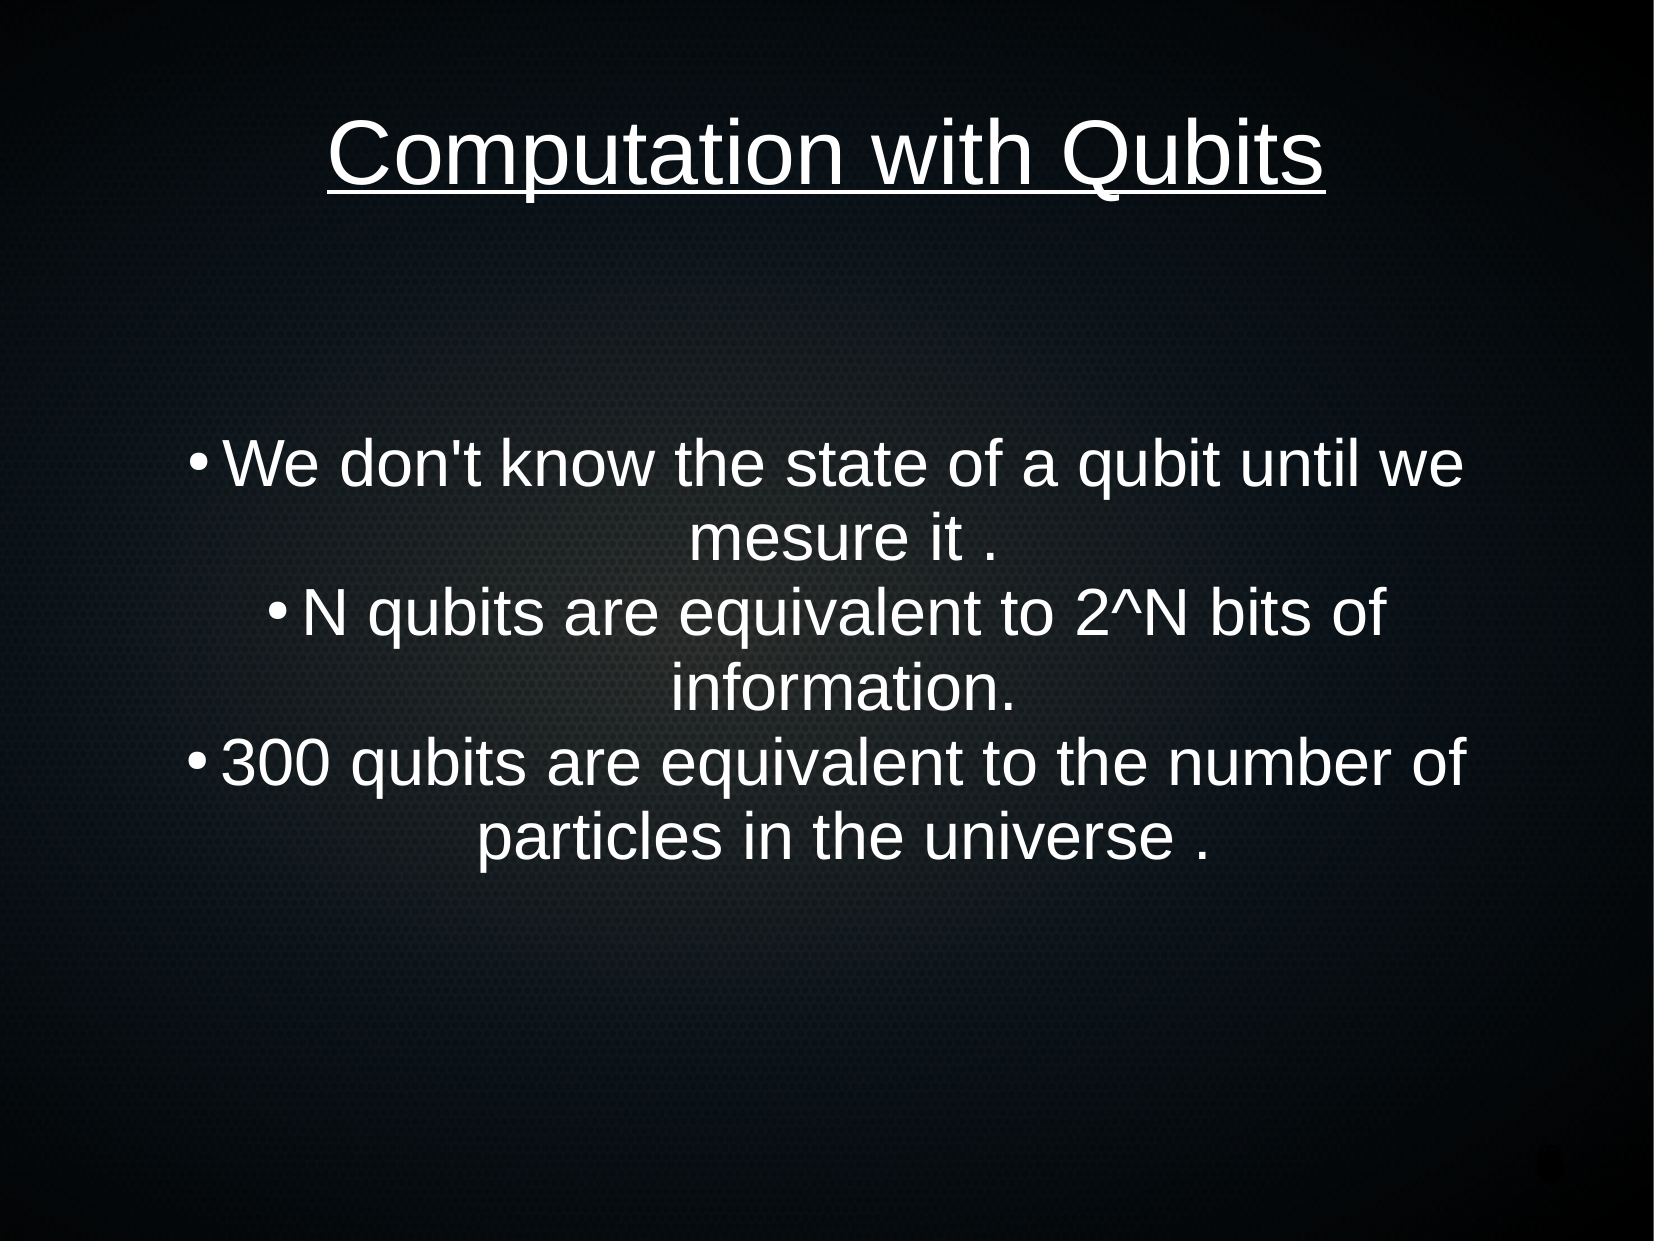

# Computation with Qubits
We don't know the state of a qubit until we mesure it .
N qubits are equivalent to 2^N bits of information.
300 qubits are equivalent to the number of particles in the universe .